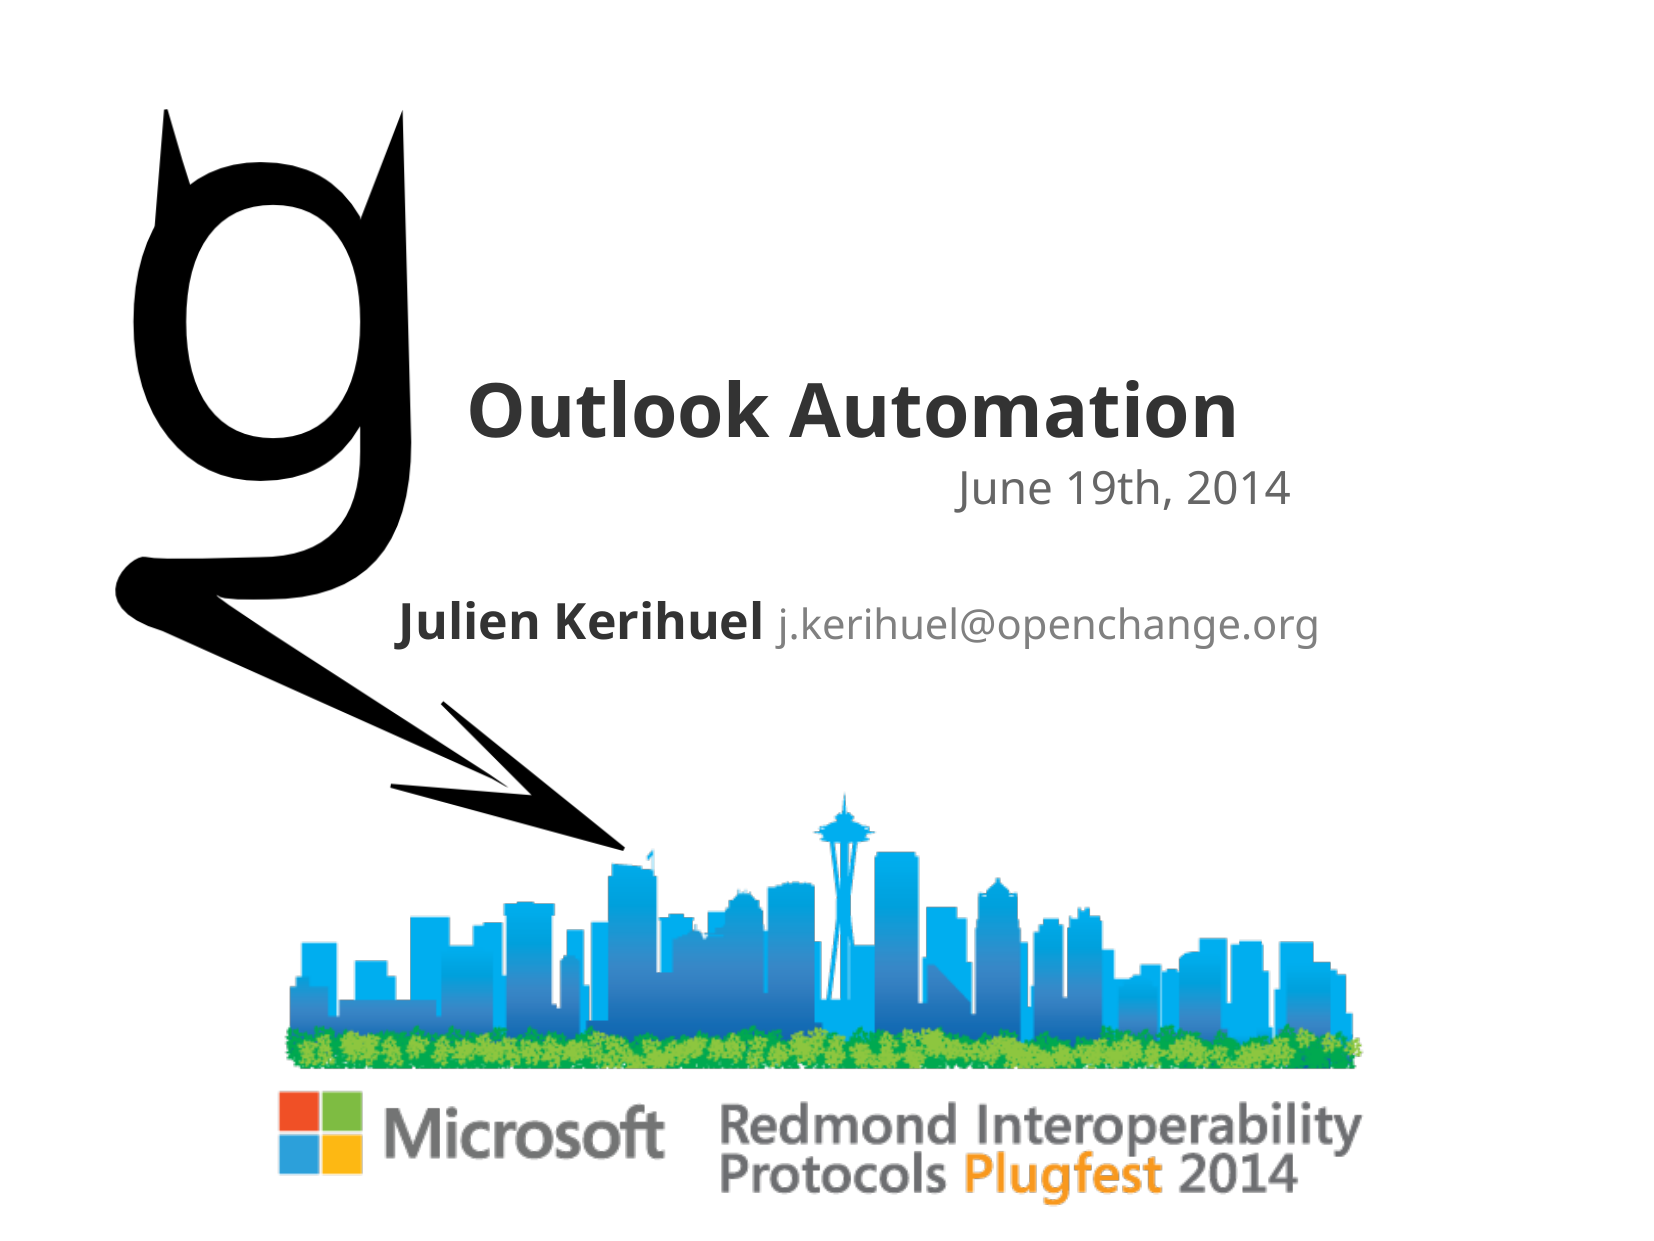

# Outlook Automation
June 19th, 2014
Julien Kerihuel j.kerihuel@openchange.org